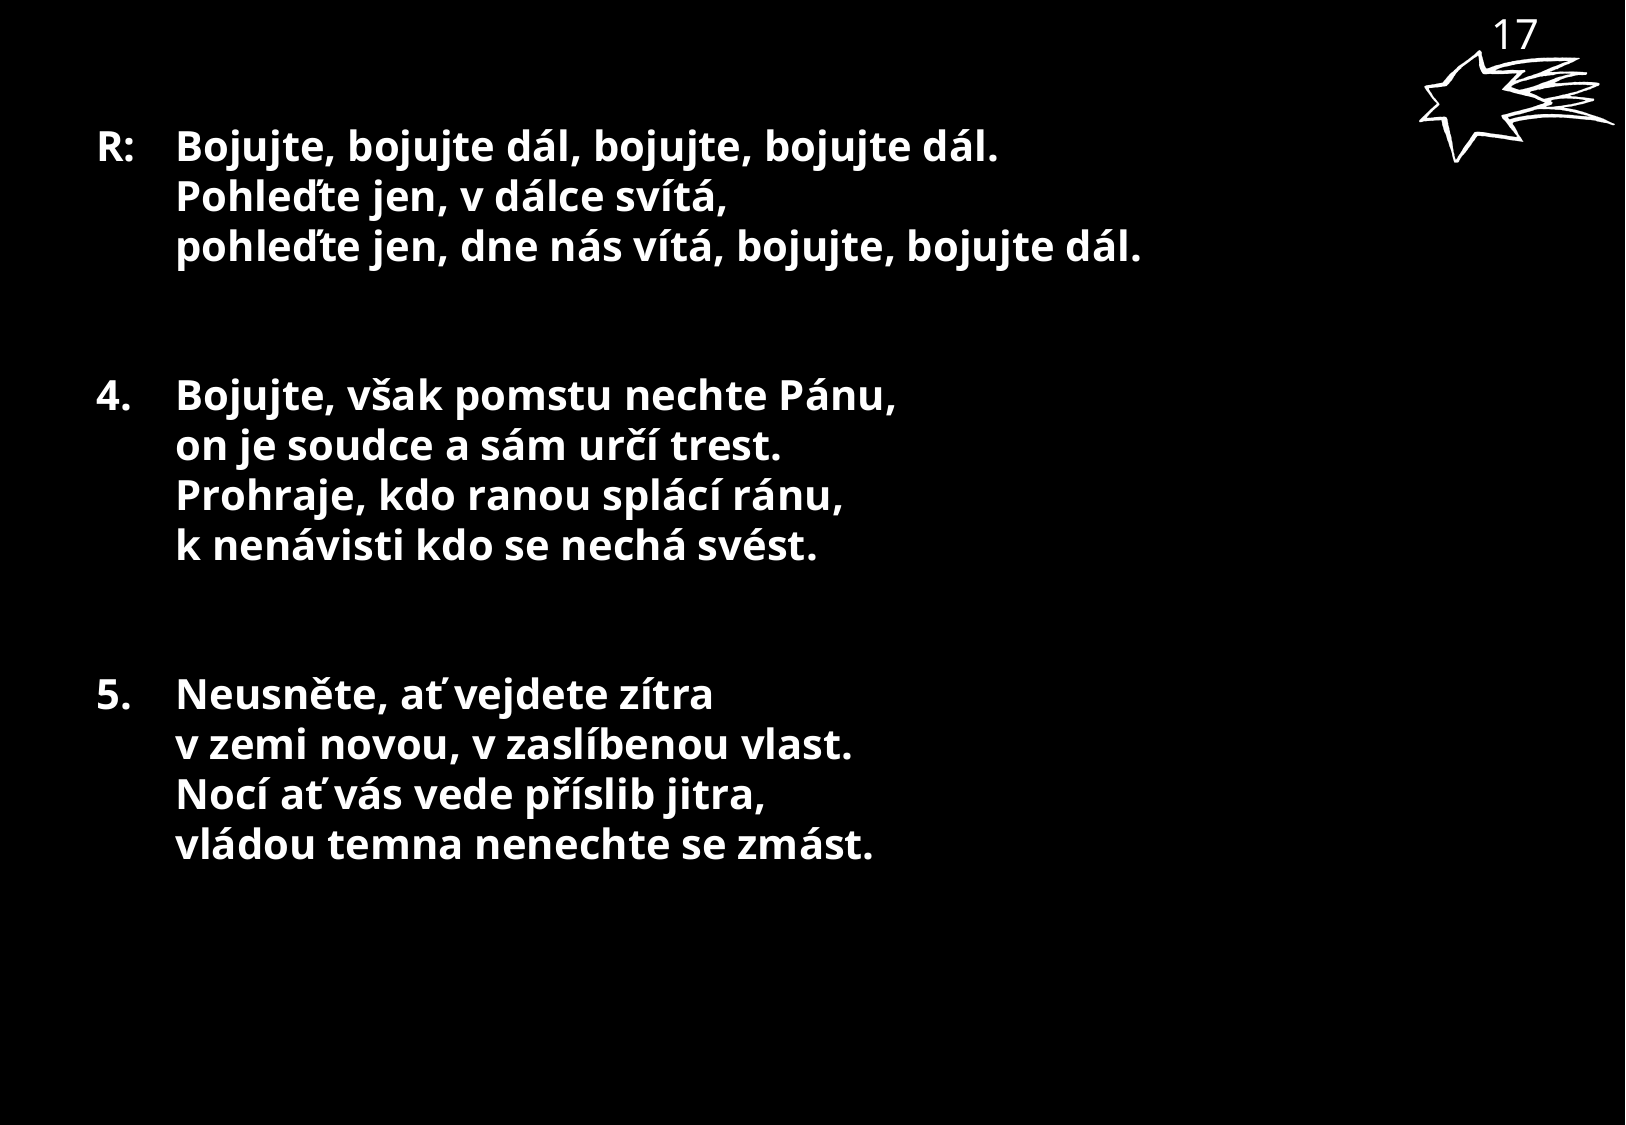

17
# R:	Bojujte, bojujte dál, bojujte, bojujte dál. Pohleďte jen, v dálce svítá, pohleďte jen, dne nás vítá, bojujte, bojujte dál.
Bojujte, však pomstu nechte Pánu,
on je soudce a sám určí trest.
Prohraje, kdo ranou splácí ránu,
k nenávisti kdo se nechá svést.
Neusněte, ať vejdete zítra
v zemi novou, v zaslíbenou vlast.
Nocí ať vás vede příslib jitra,
vládou temna nenechte se zmást.